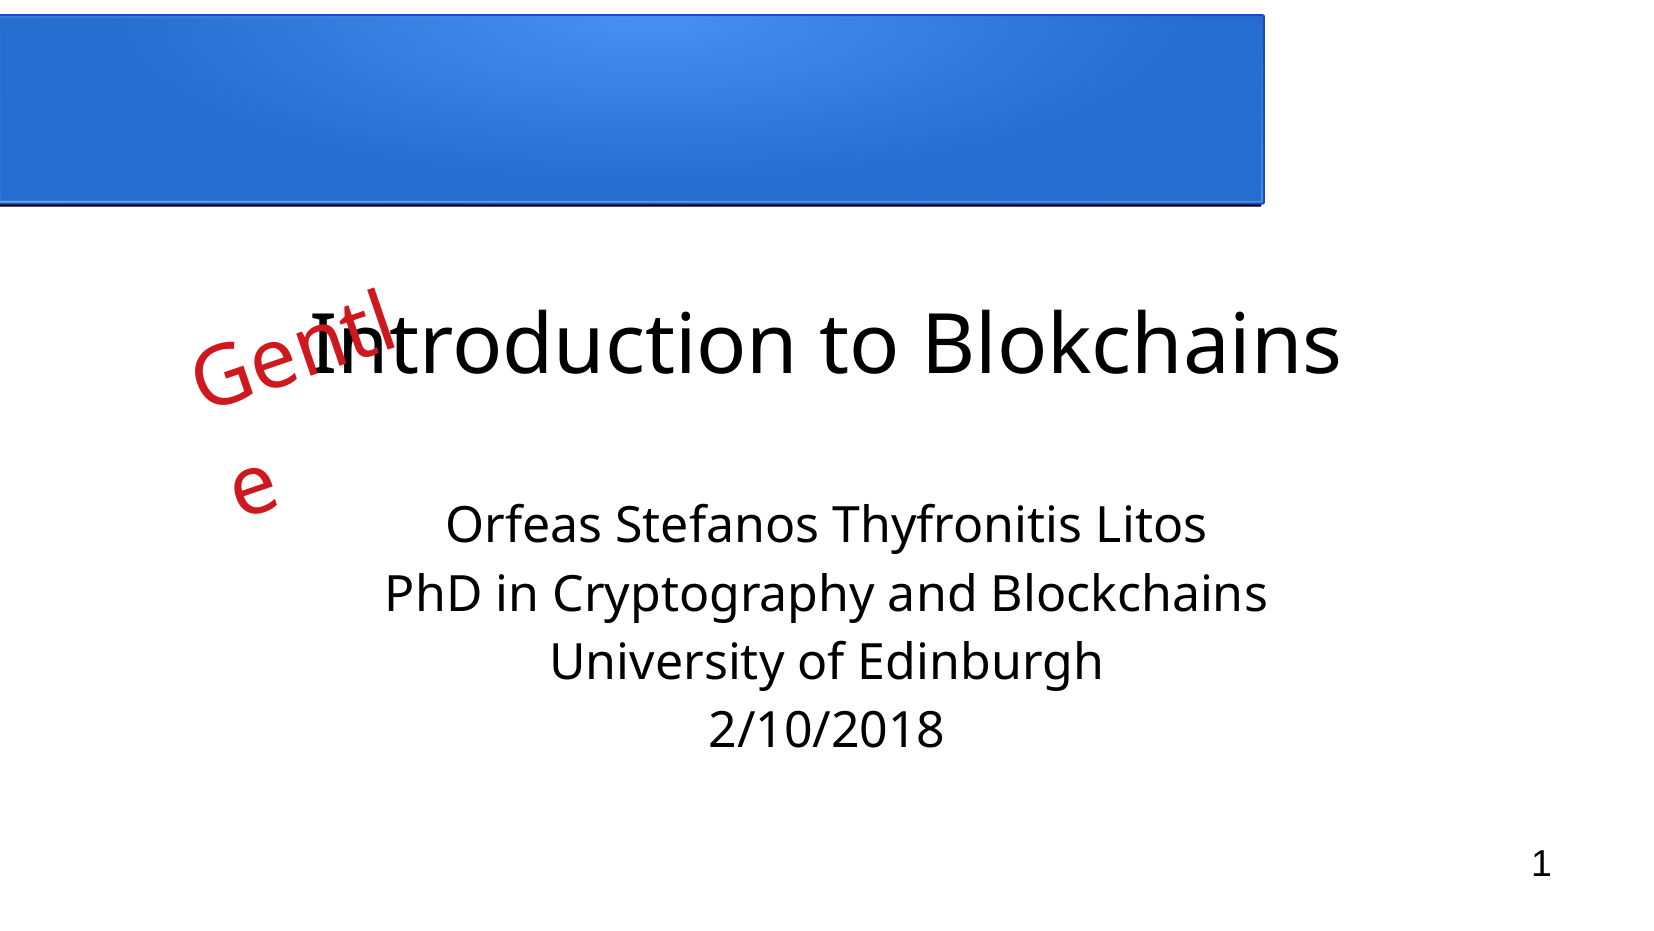

#
Introduction to Blokchains
Orfeas Stefanos Thyfronitis Litos
PhD in Cryptography and Blockchains
University of Edinburgh
2/10/2018
Gentle